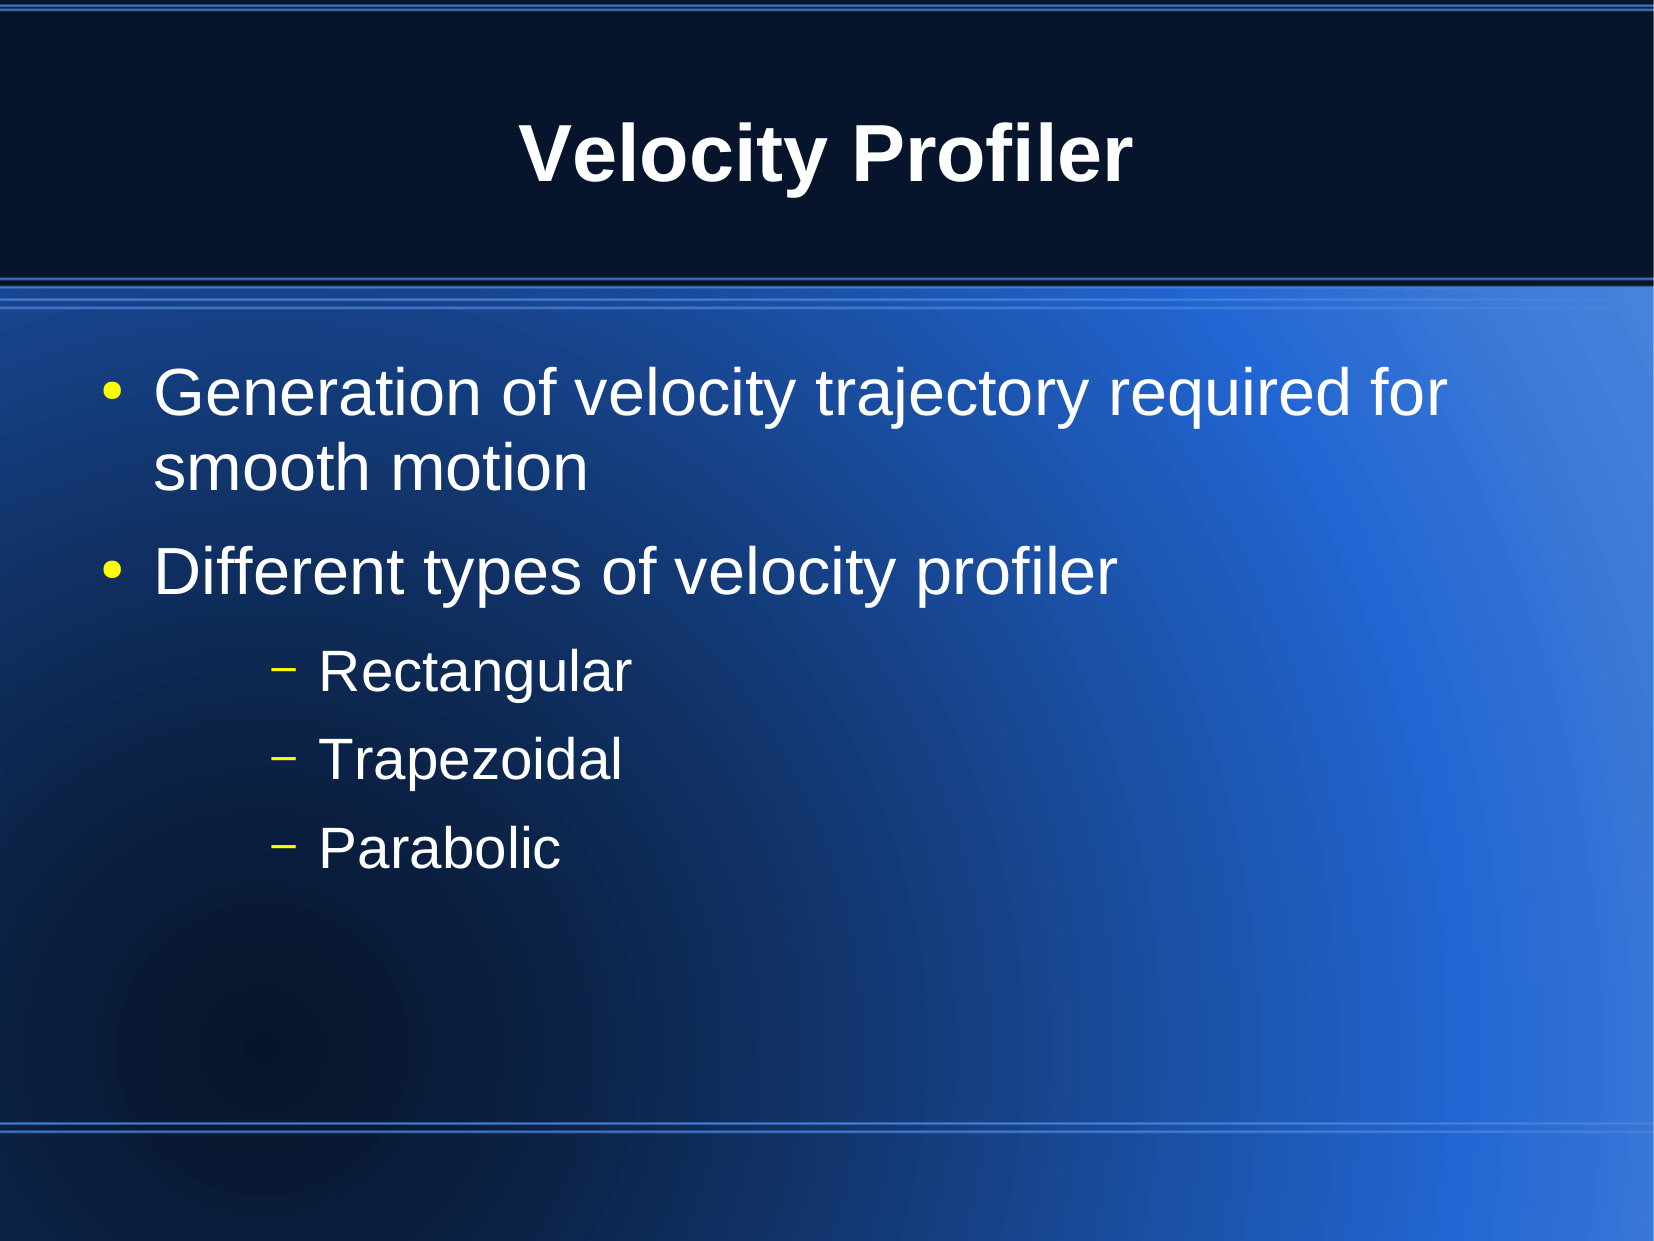

# Velocity Profiler
Generation of velocity trajectory required for smooth motion
Different types of velocity profiler
Rectangular
Trapezoidal
Parabolic